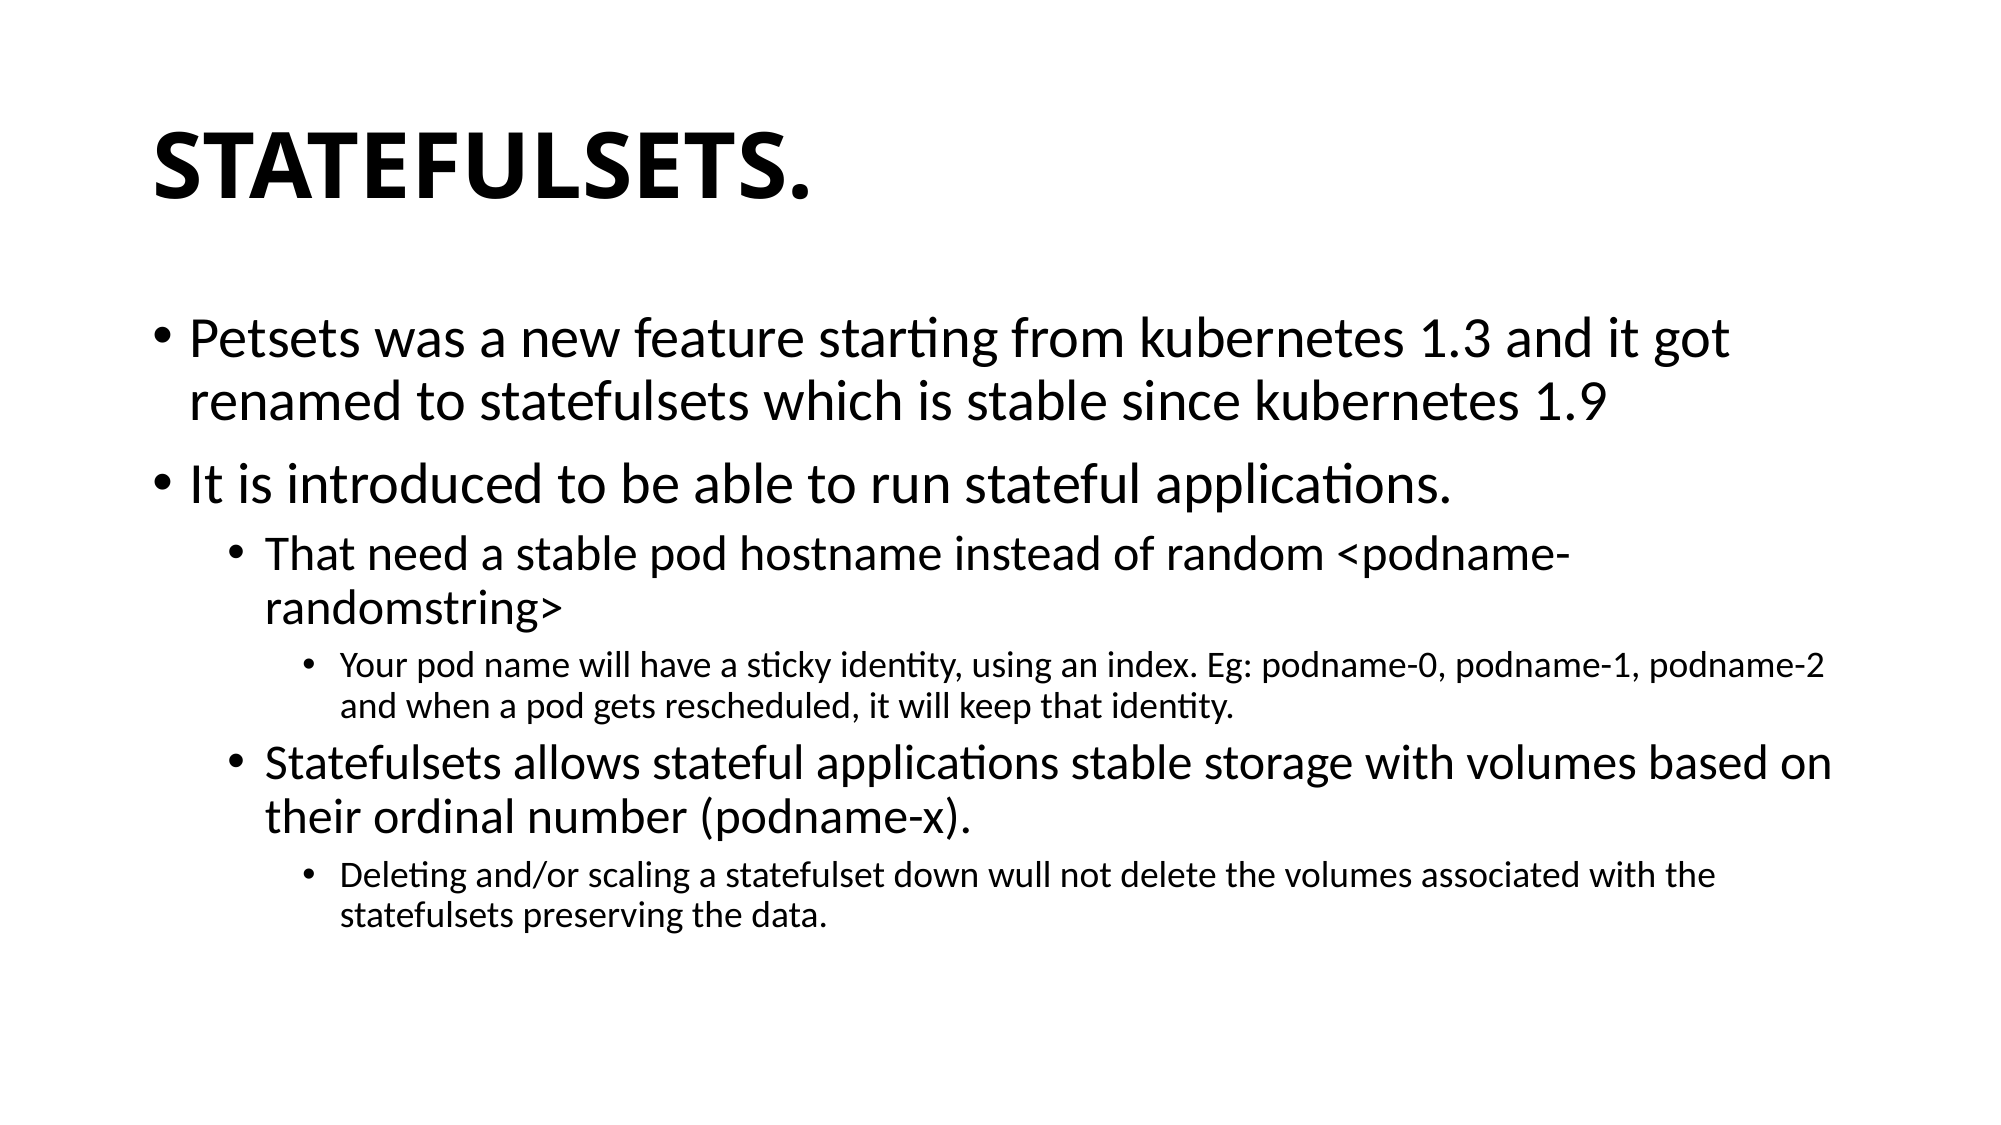

# STATEFULSETS.
Petsets was a new feature starting from kubernetes 1.3 and it got renamed to statefulsets which is stable since kubernetes 1.9
It is introduced to be able to run stateful applications.
That need a stable pod hostname instead of random <podname-randomstring>
Your pod name will have a sticky identity, using an index. Eg: podname-0, podname-1, podname-2 and when a pod gets rescheduled, it will keep that identity.
Statefulsets allows stateful applications stable storage with volumes based on their ordinal number (podname-x).
Deleting and/or scaling a statefulset down wull not delete the volumes associated with the statefulsets preserving the data.